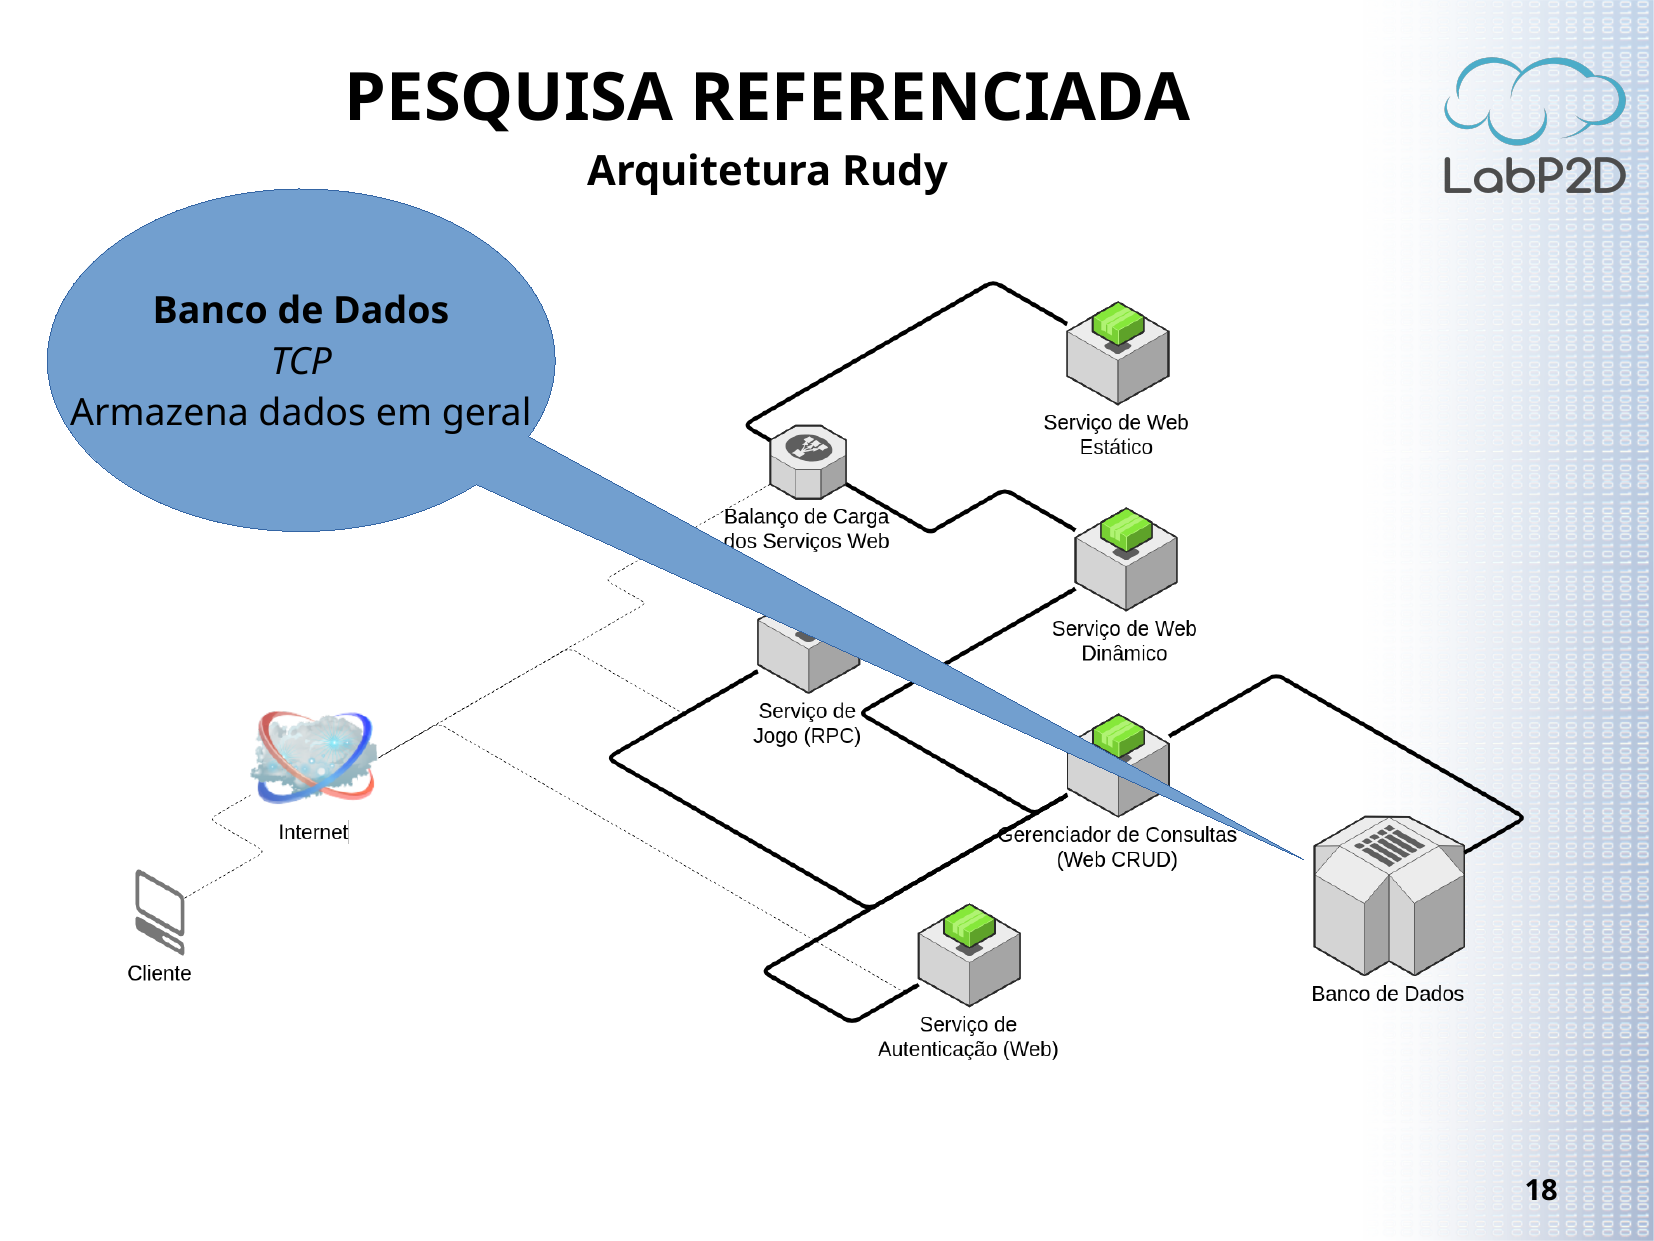

# PESQUISA REFERENCIADA Arquitetura Rudy
Banco de Dados
TCP
Armazena dados em geral
18